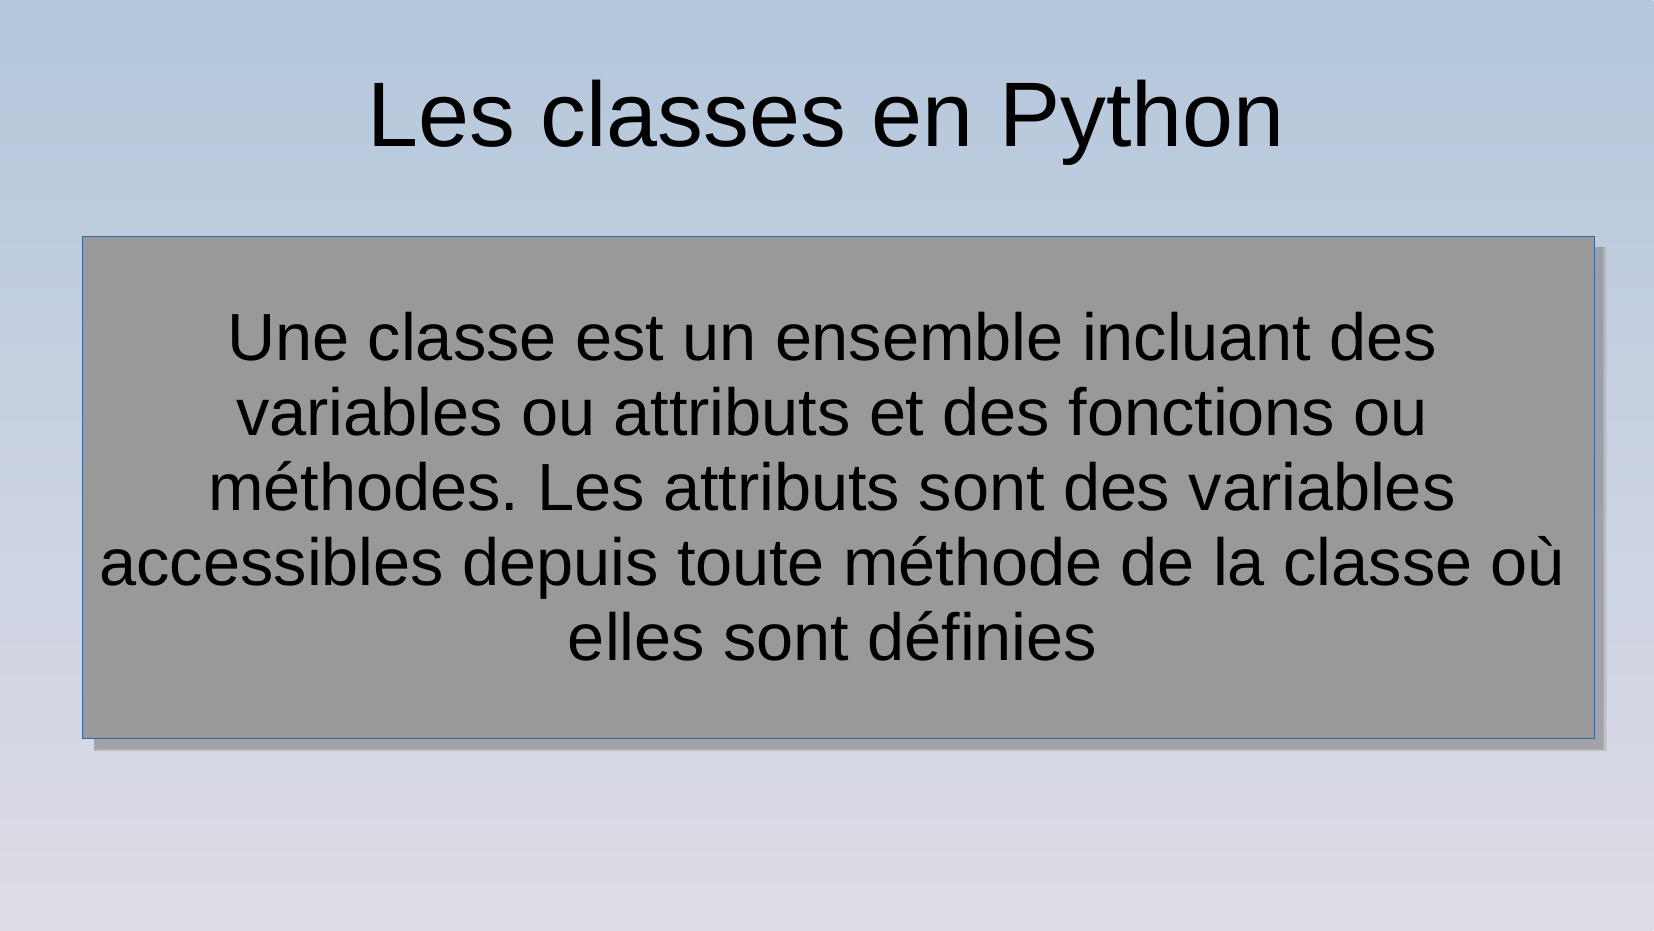

# Les classes en Python
Une classe est un ensemble incluant des variables ou attributs et des fonctions ou méthodes. Les attributs sont des variables accessibles depuis toute méthode de la classe où elles sont définies